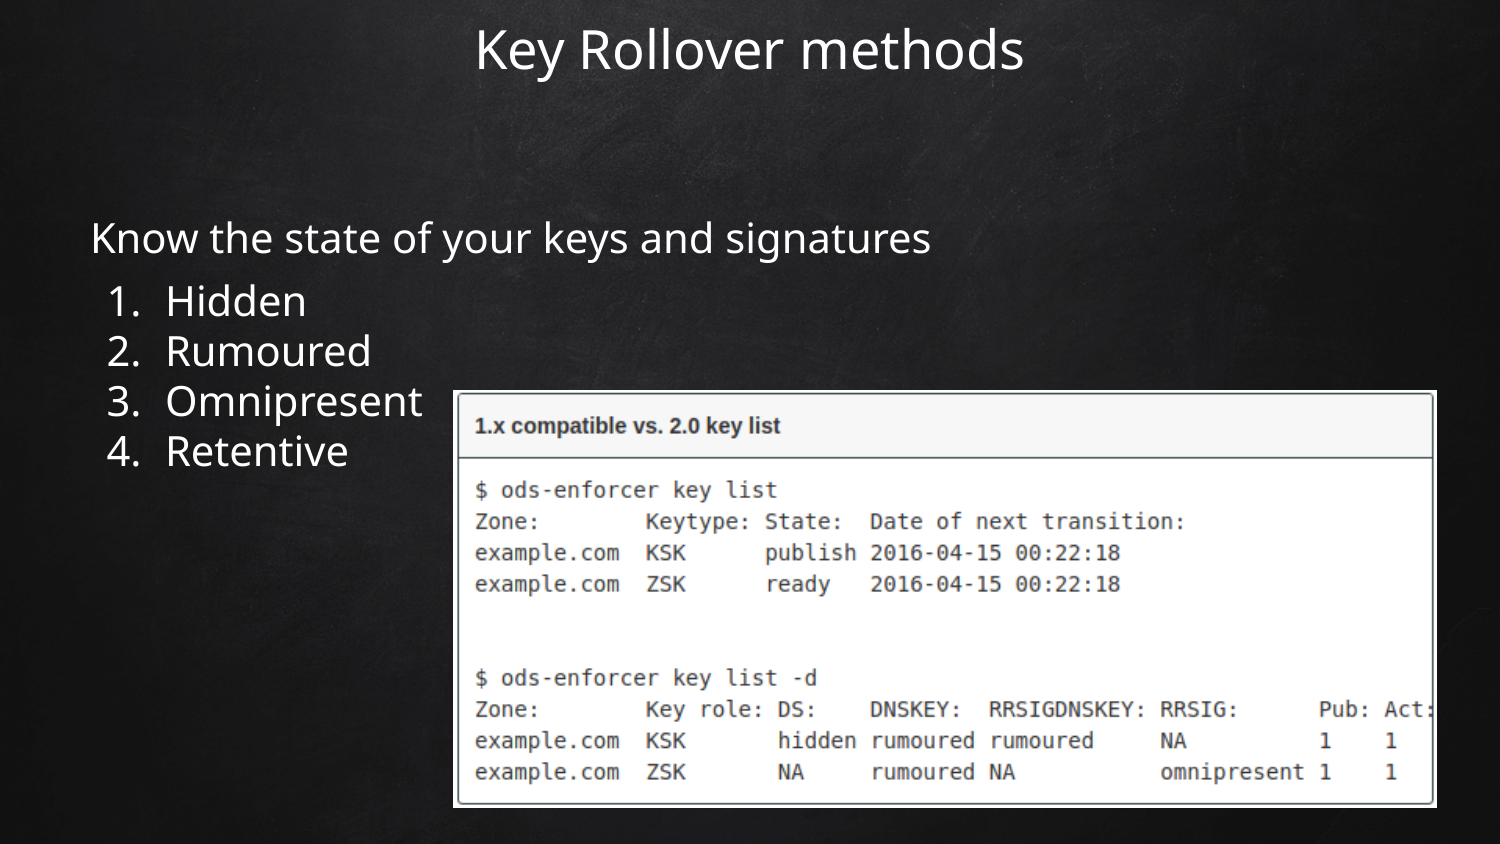

# Key Rollover methods
Know the state of your keys and signatures
Hidden
Rumoured
Omnipresent
Retentive